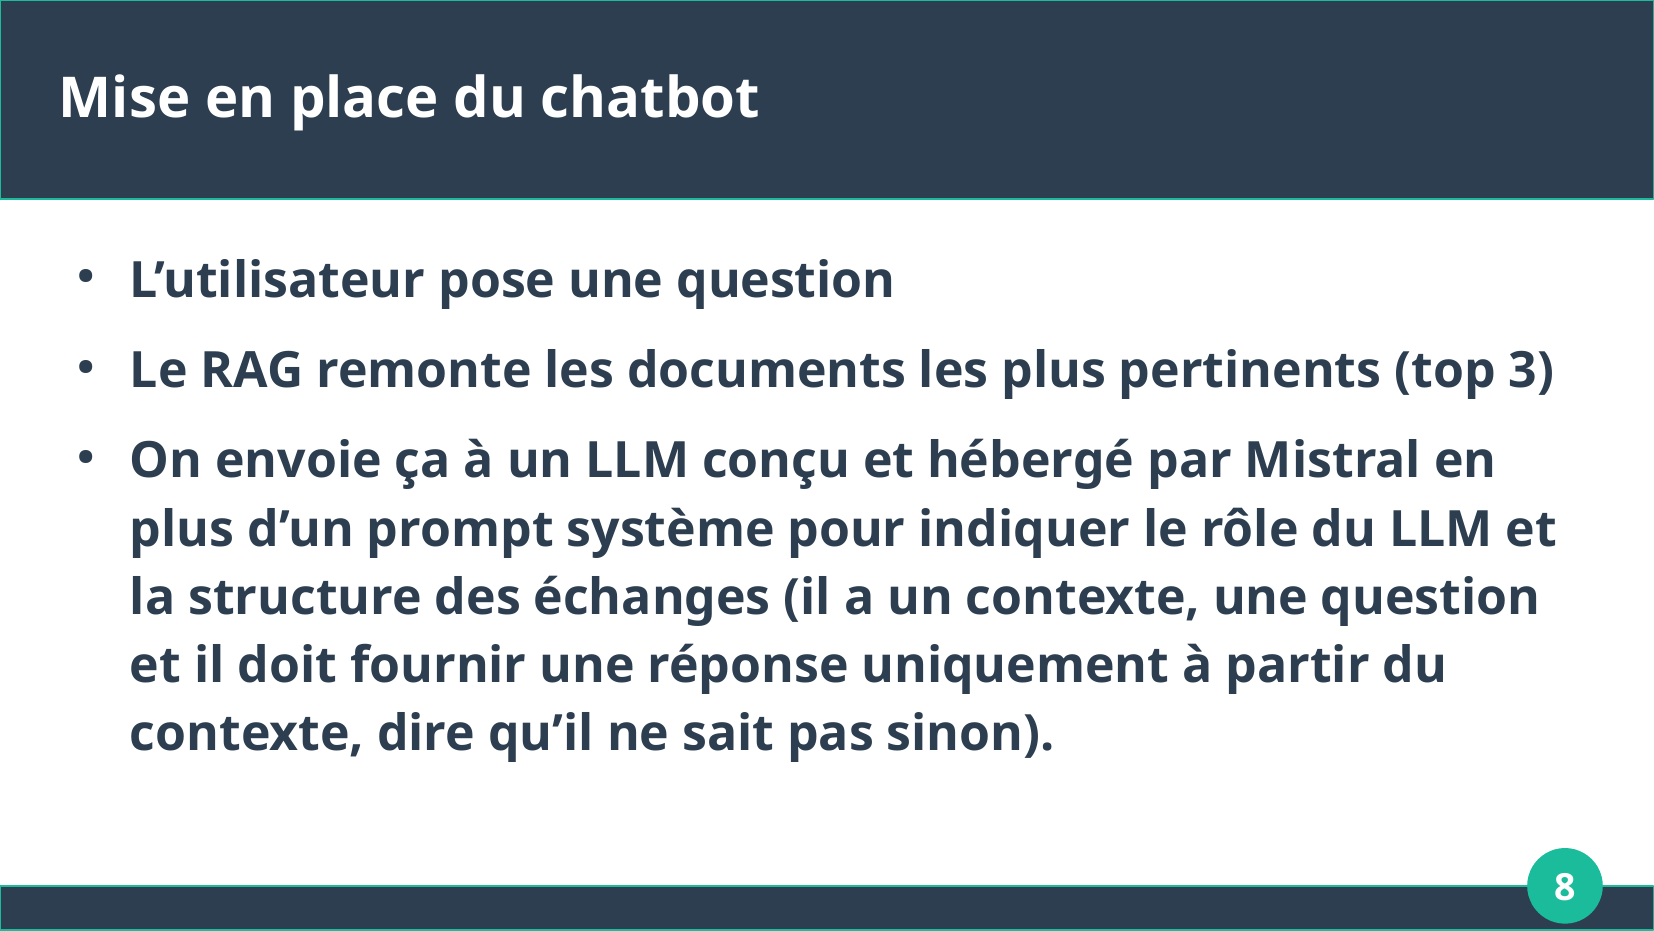

# Mise en place du chatbot
L’utilisateur pose une question
Le RAG remonte les documents les plus pertinents (top 3)
On envoie ça à un LLM conçu et hébergé par Mistral en plus d’un prompt système pour indiquer le rôle du LLM et la structure des échanges (il a un contexte, une question et il doit fournir une réponse uniquement à partir du contexte, dire qu’il ne sait pas sinon).
8